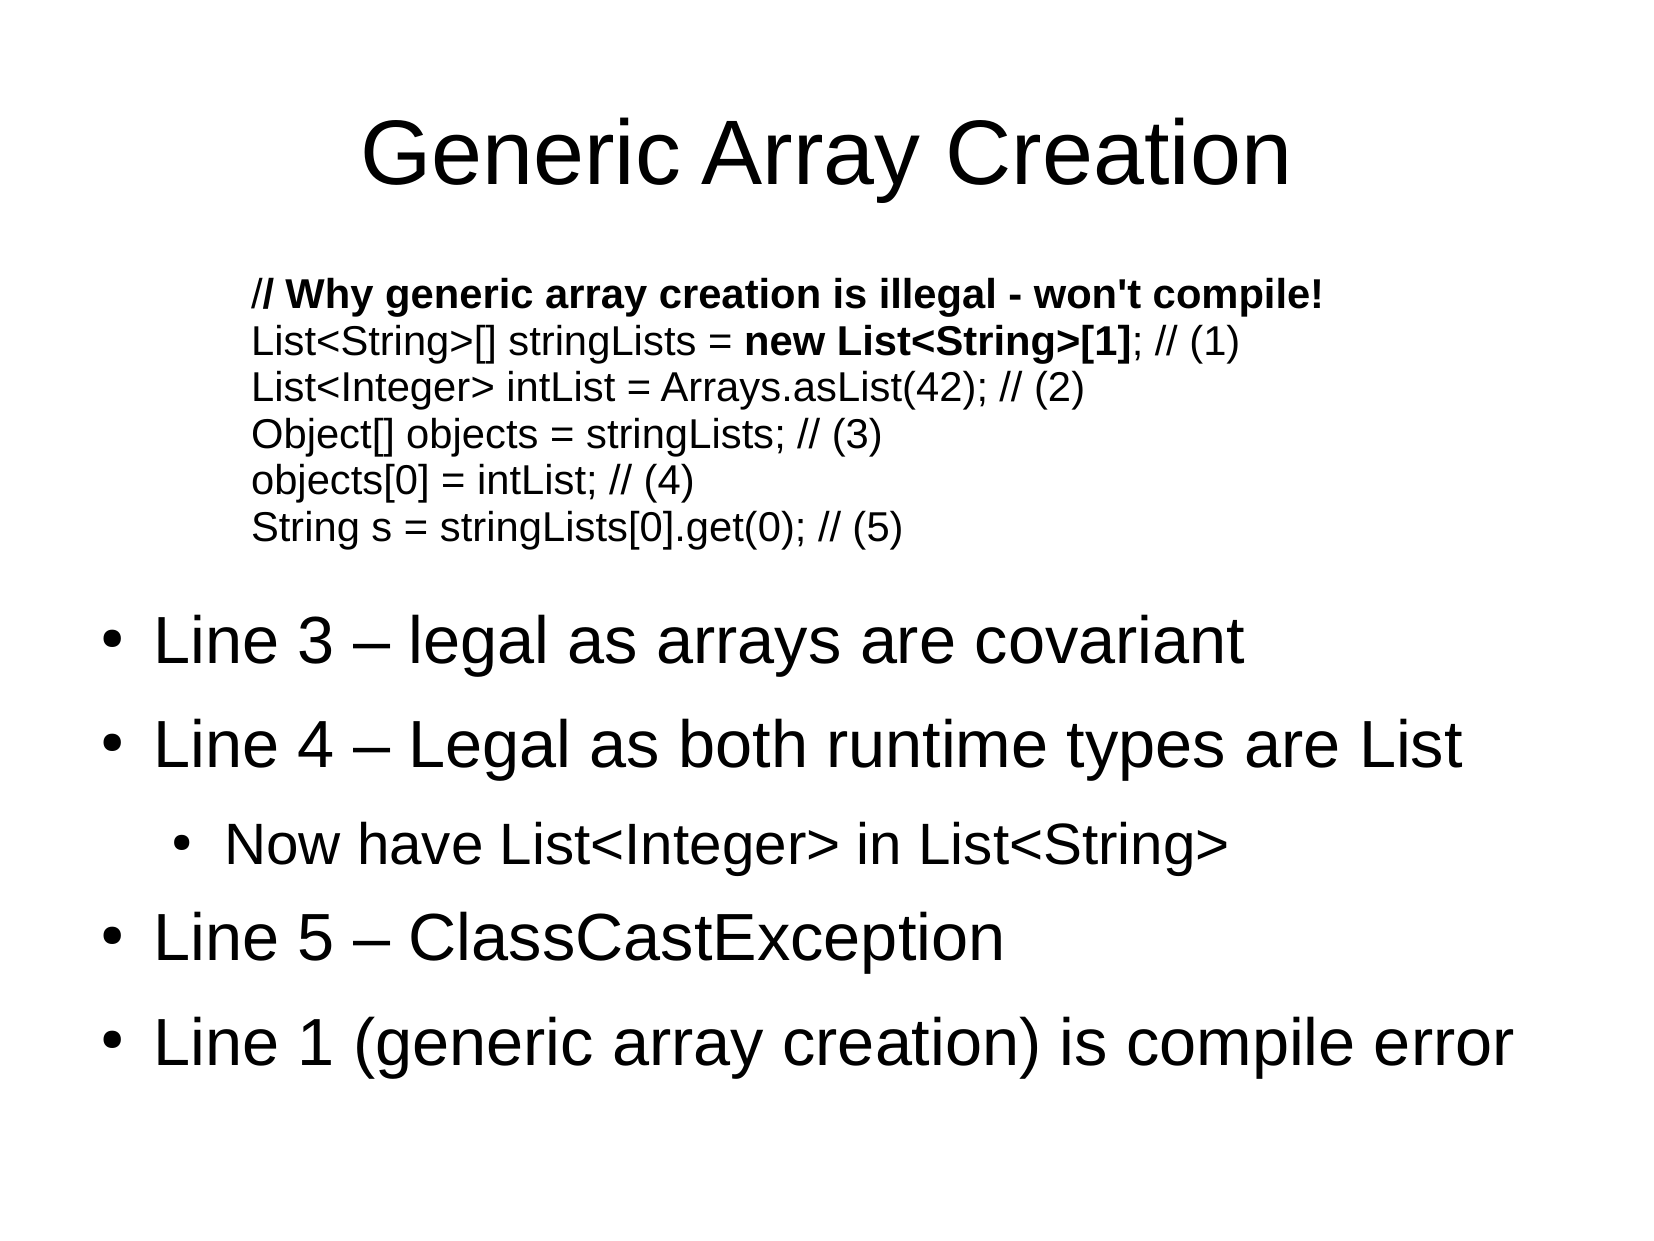

# Generic Array Creation
// Why generic array creation is illegal - won't compile!
List<String>[] stringLists = new List<String>[1]; // (1)
List<Integer> intList = Arrays.asList(42); // (2)
Object[] objects = stringLists; // (3)
objects[0] = intList; // (4)
String s = stringLists[0].get(0); // (5)
Line 3 – legal as arrays are covariant
Line 4 – Legal as both runtime types are List
Now have List<Integer> in List<String>
Line 5 – ClassCastException
Line 1 (generic array creation) is compile error